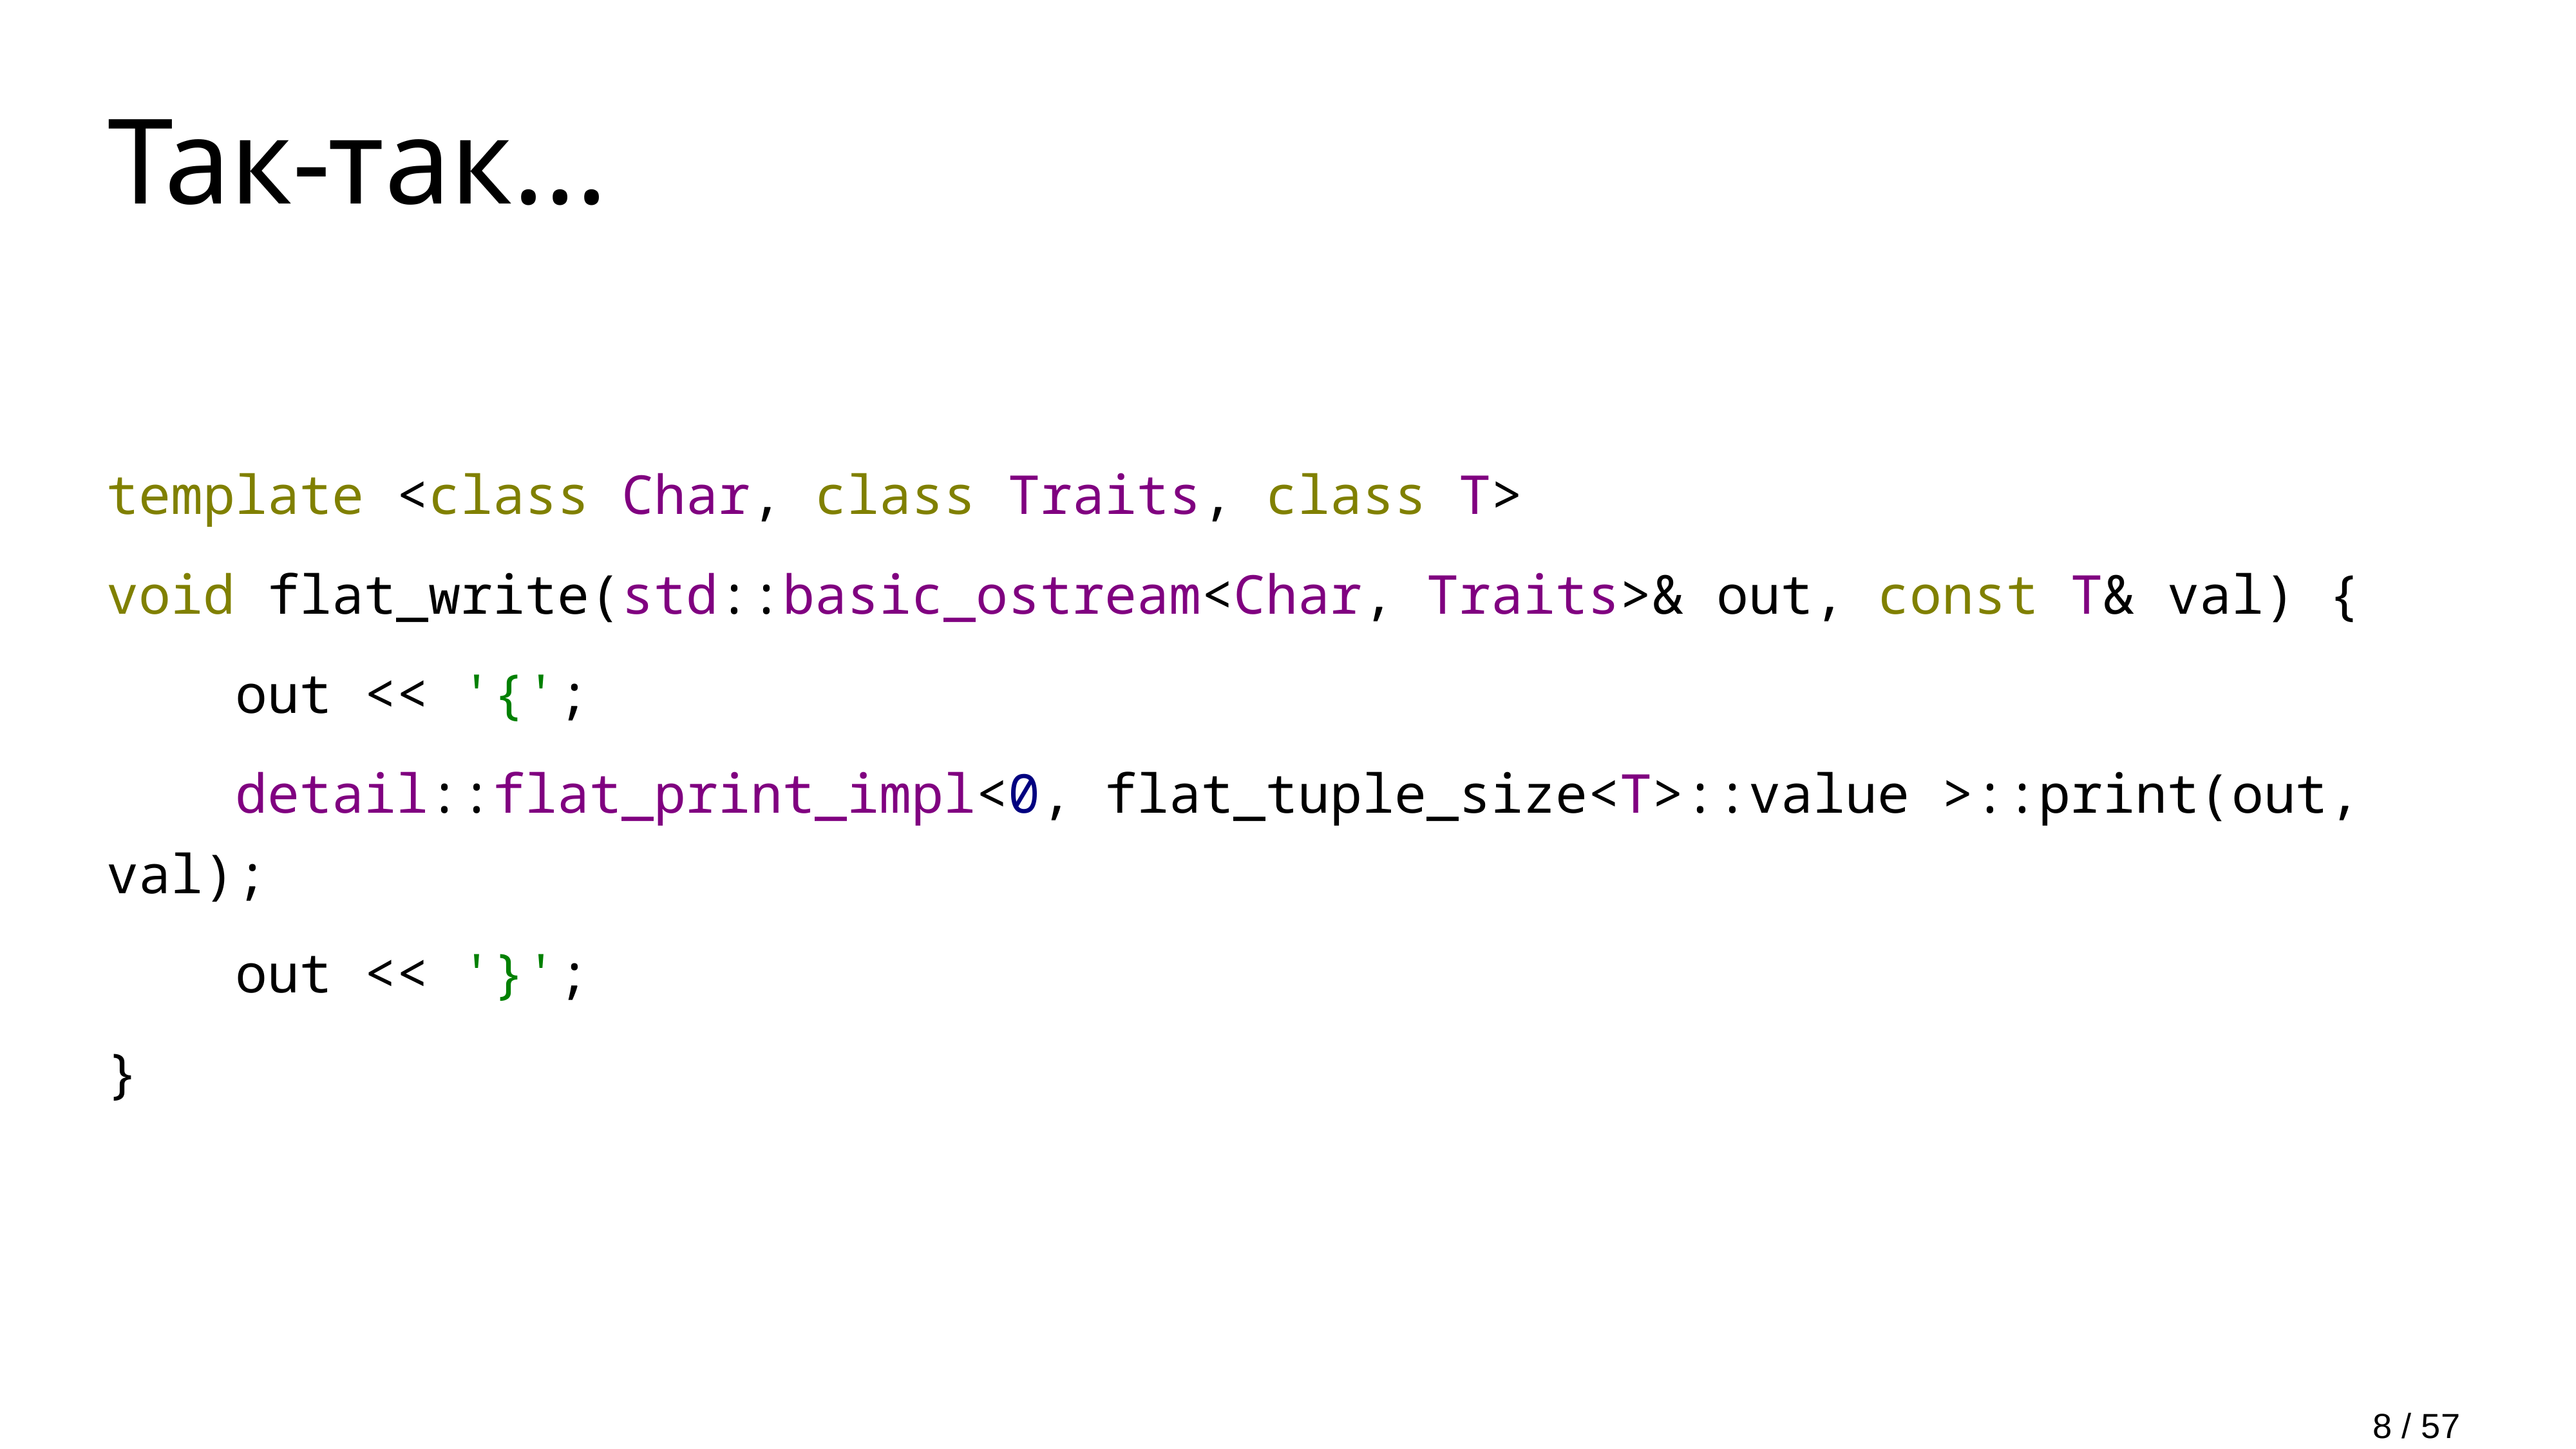

# Так-так...
template <class Char, class Traits, class T>
void flat_write(std::basic_ostream<Char, Traits>& out, const T& val) {
 out << '{';
 detail::flat_print_impl<0, flat_tuple_size<T>::value >::print(out, val);
 out << '}';
}